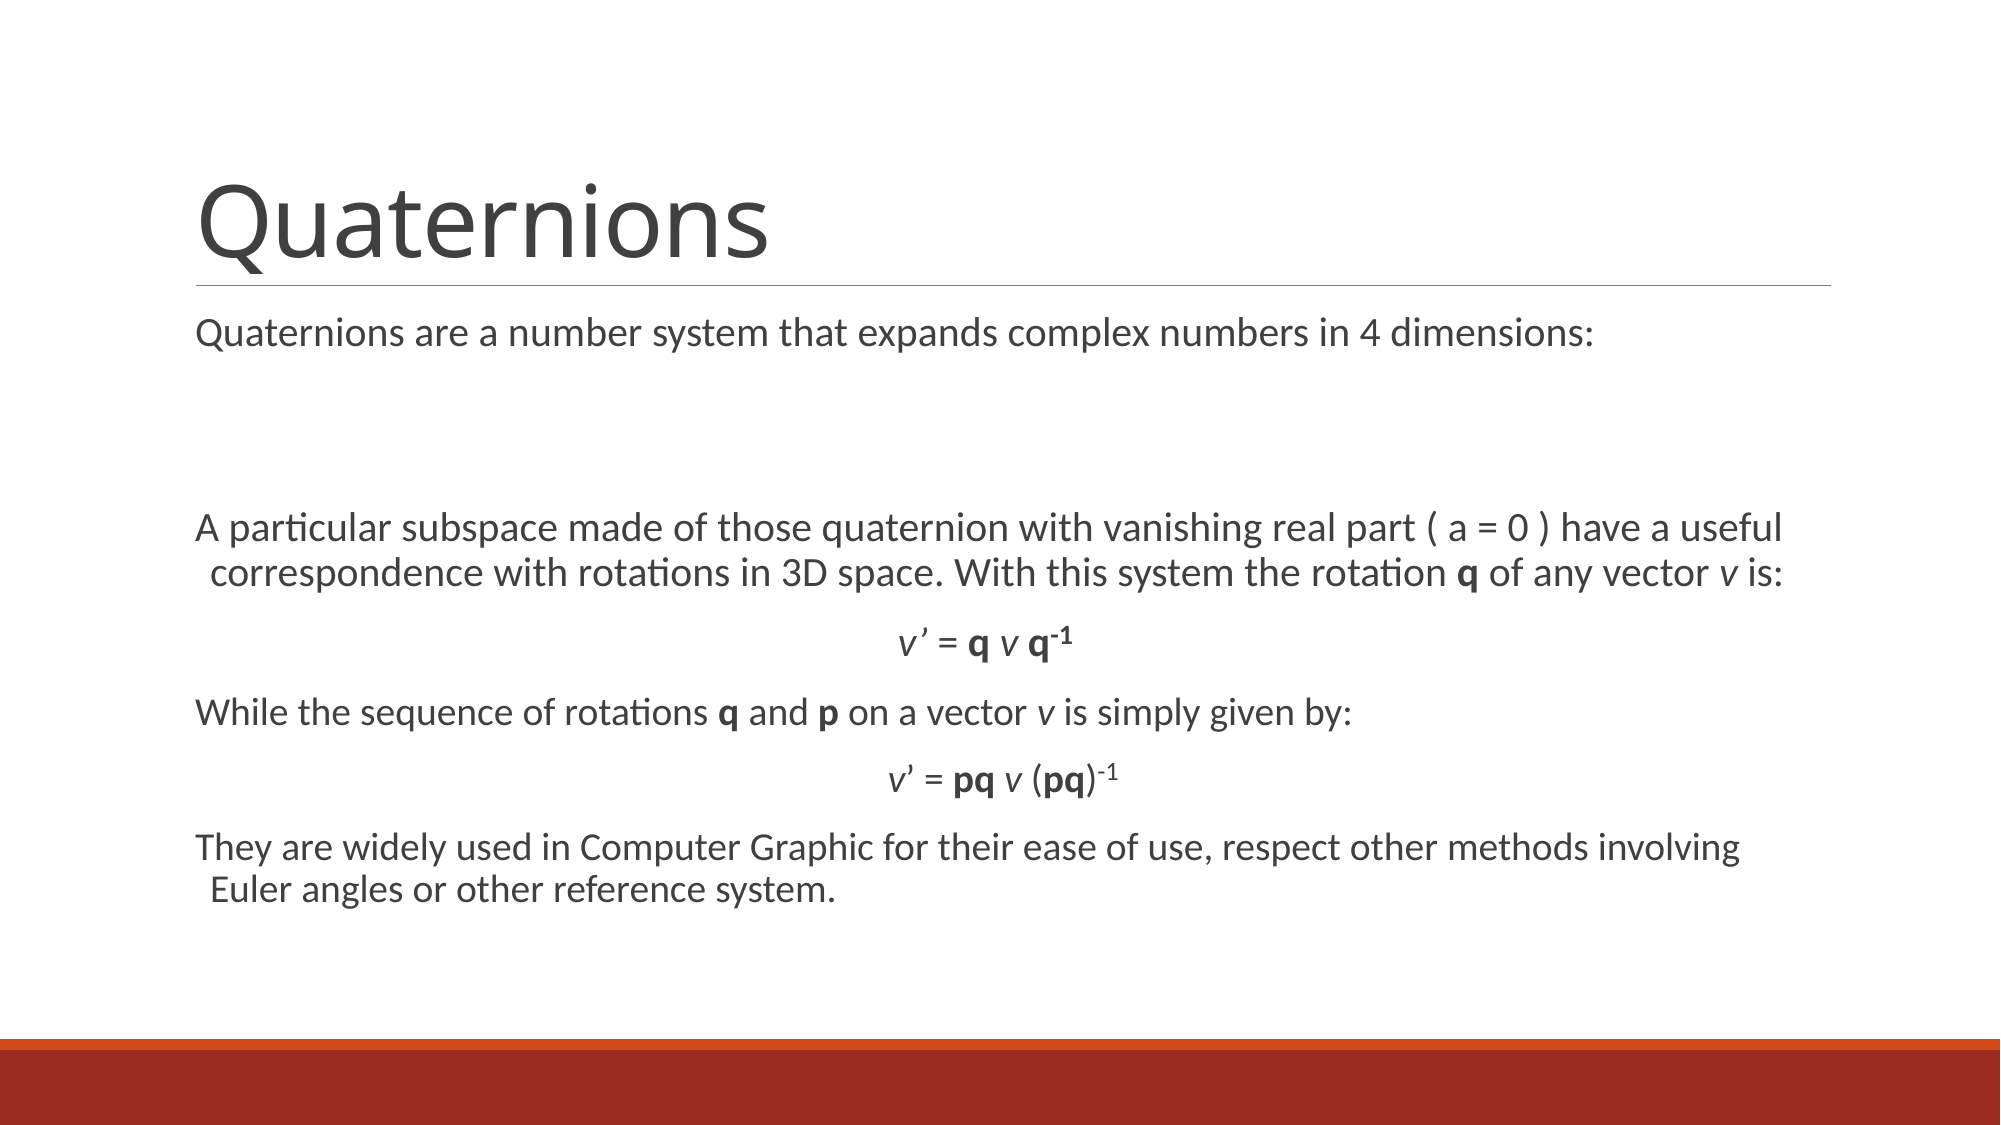

# Quaternions
Quaternions are a number system that expands complex numbers in 4 dimensions:
A particular subspace made of those quaternion with vanishing real part ( a = 0 ) have a useful correspondence with rotations in 3D space. With this system the rotation q of any vector v is:
 v’ = q v q-1
While the sequence of rotations q and p on a vector v is simply given by:
 v’ = pq v (pq)-1
They are widely used in Computer Graphic for their ease of use, respect other methods involving Euler angles or other reference system.